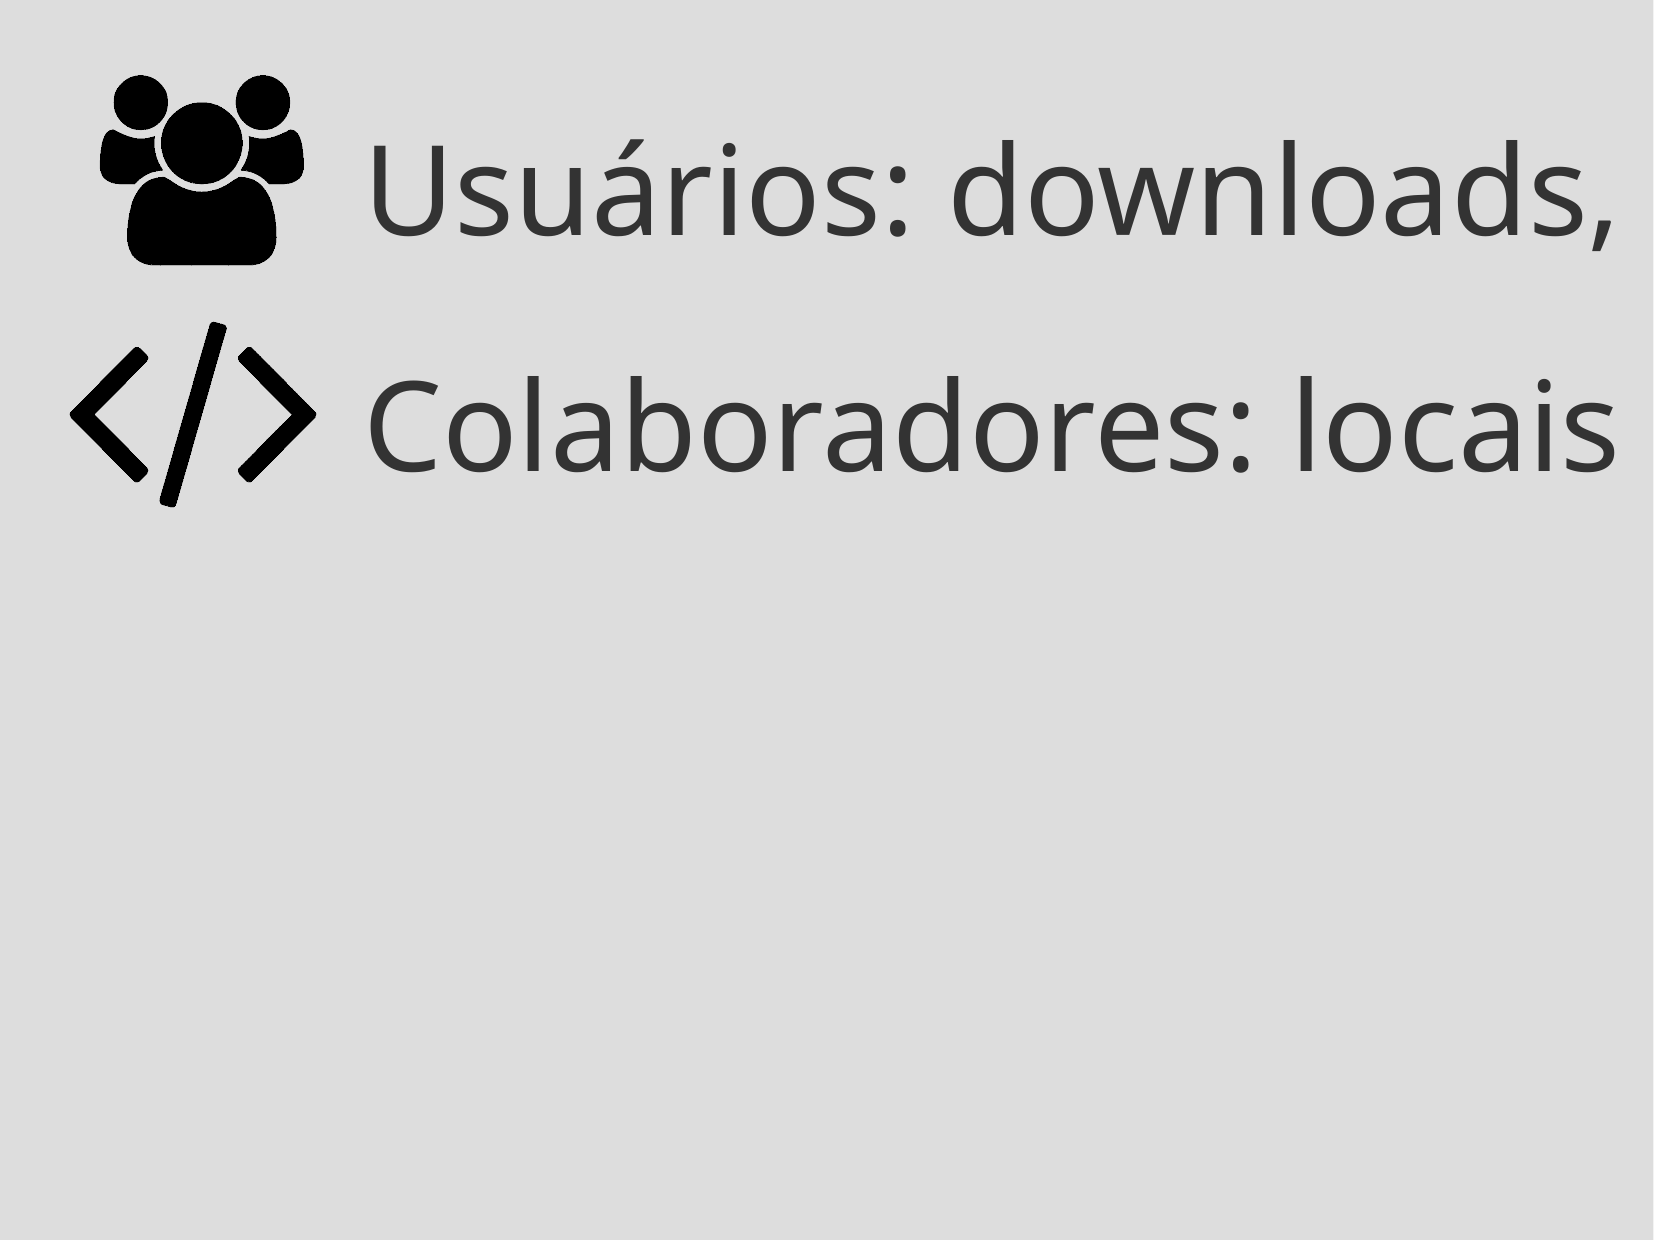

Usuários: downloads, citações
Colaboradores: locais e externos